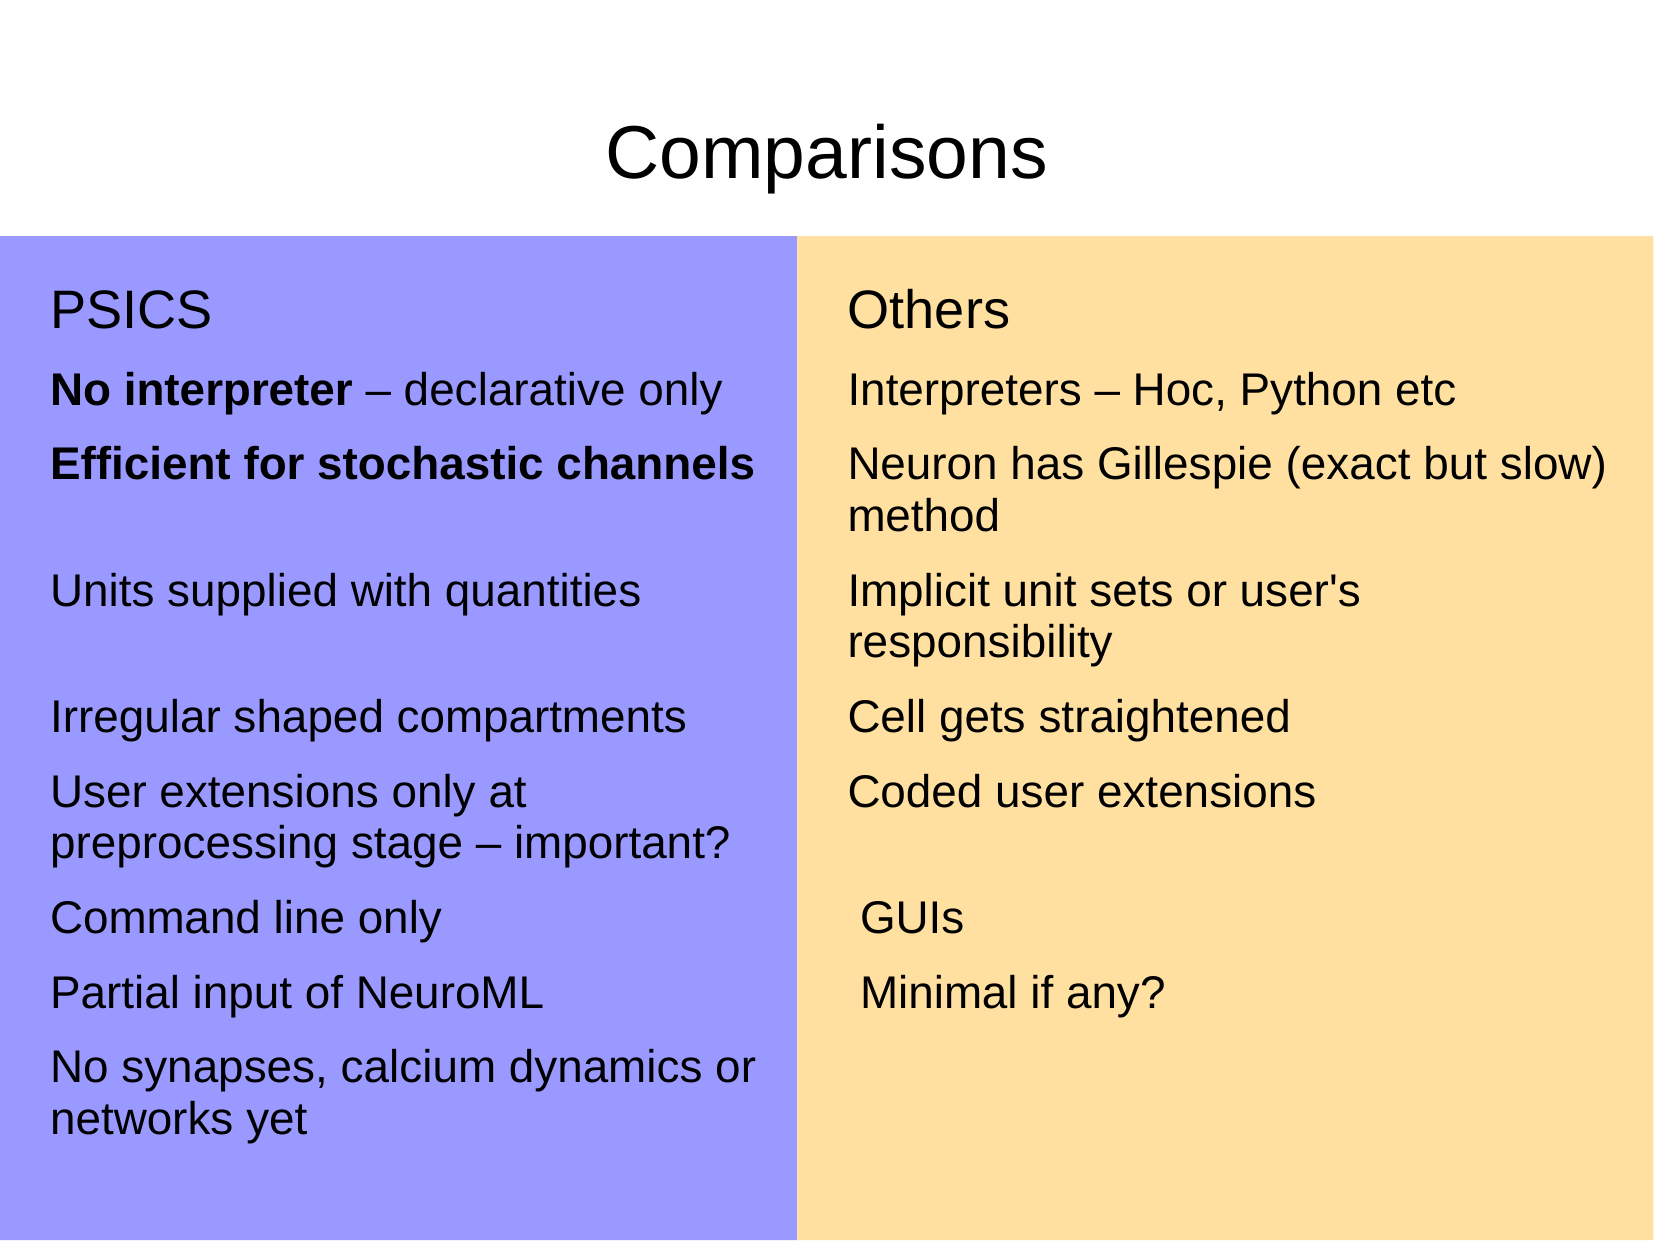

# Comparisons
PSICS
No interpreter – declarative only
Efficient for stochastic channels
Units supplied with quantities
Irregular shaped compartments
User extensions only at preprocessing stage – important?
Command line only
Partial input of NeuroML
No synapses, calcium dynamics or networks yet
Others
Interpreters – Hoc, Python etc
Neuron has Gillespie (exact but slow) method
Implicit unit sets or user's responsibility
Cell gets straightened
Coded user extensions
 GUIs
 Minimal if any?